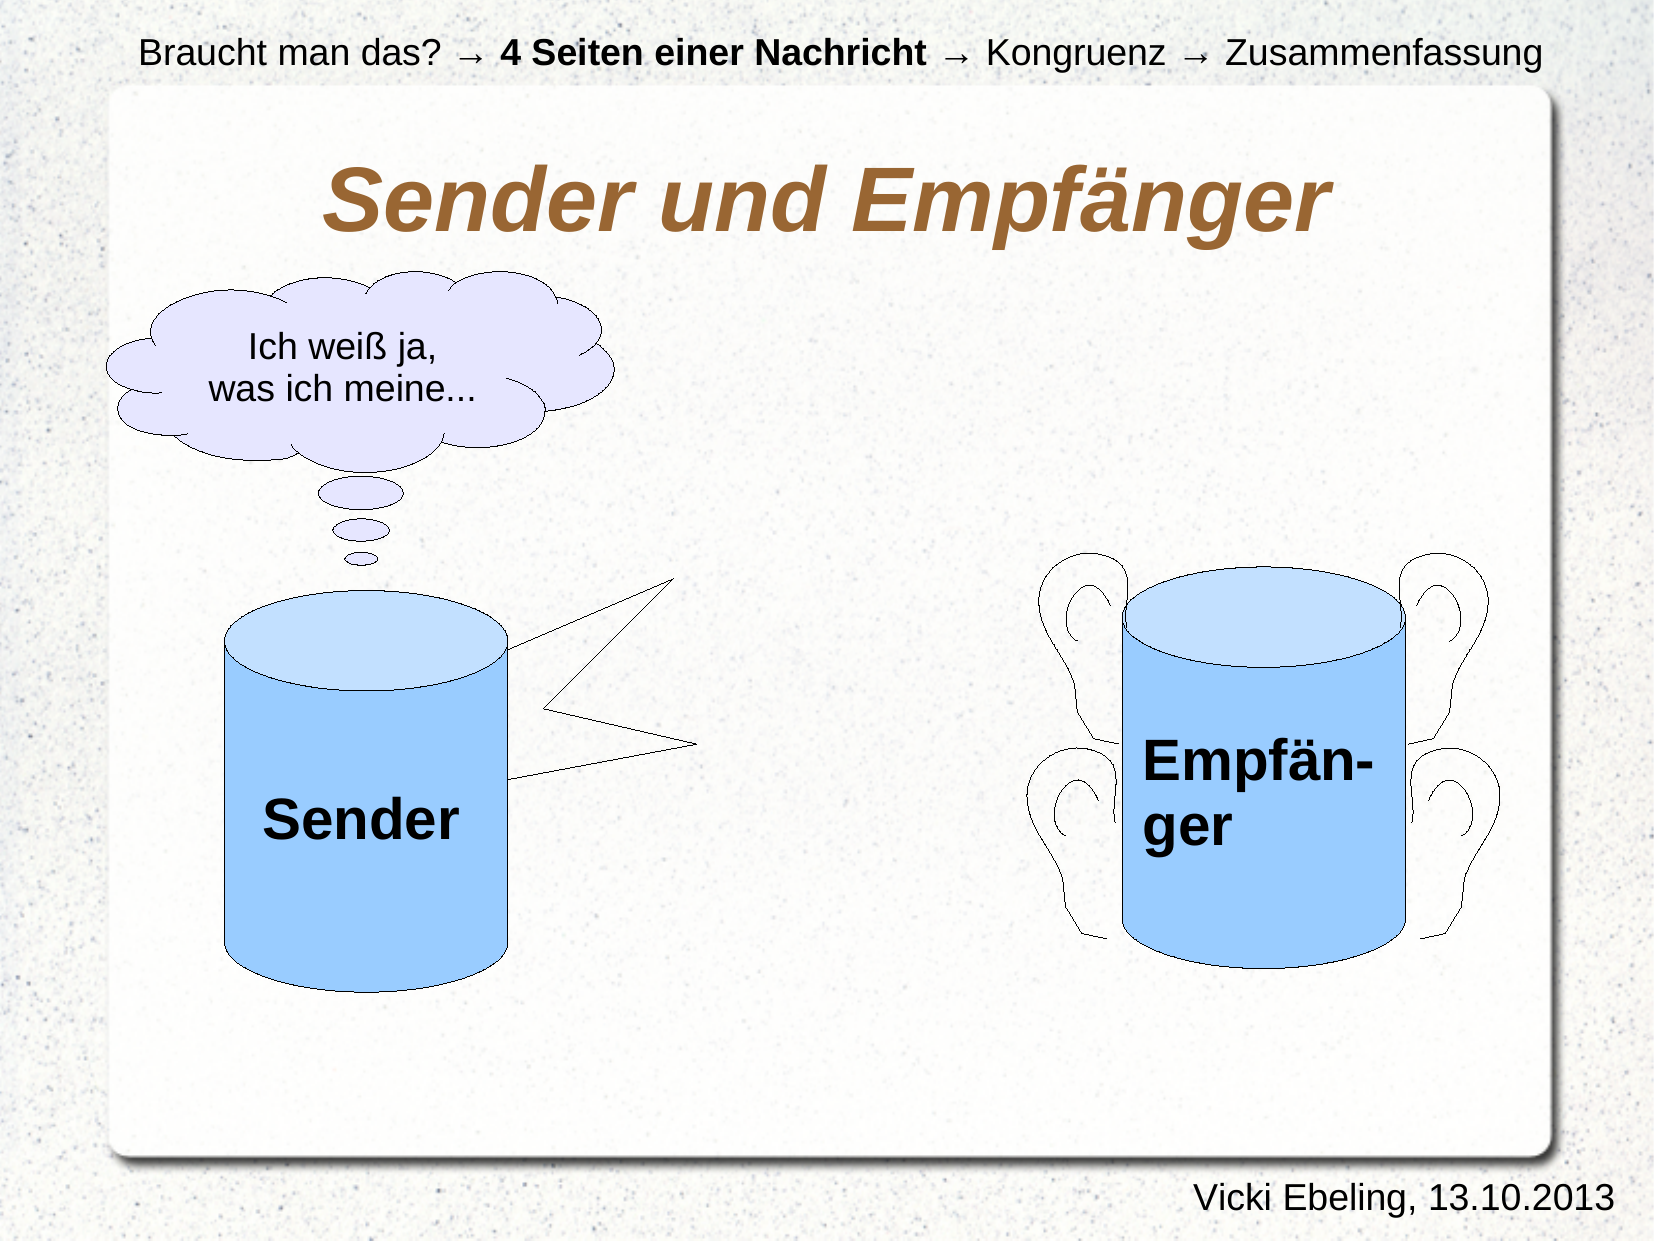

Braucht man das? → 4 Seiten einer Nachricht → Kongruenz → Zusammenfassung
# Sender und Empfänger
Ich weiß ja,
was ich meine...
Empfän-
ger
Sender
Vicki Ebeling, 13.10.2013